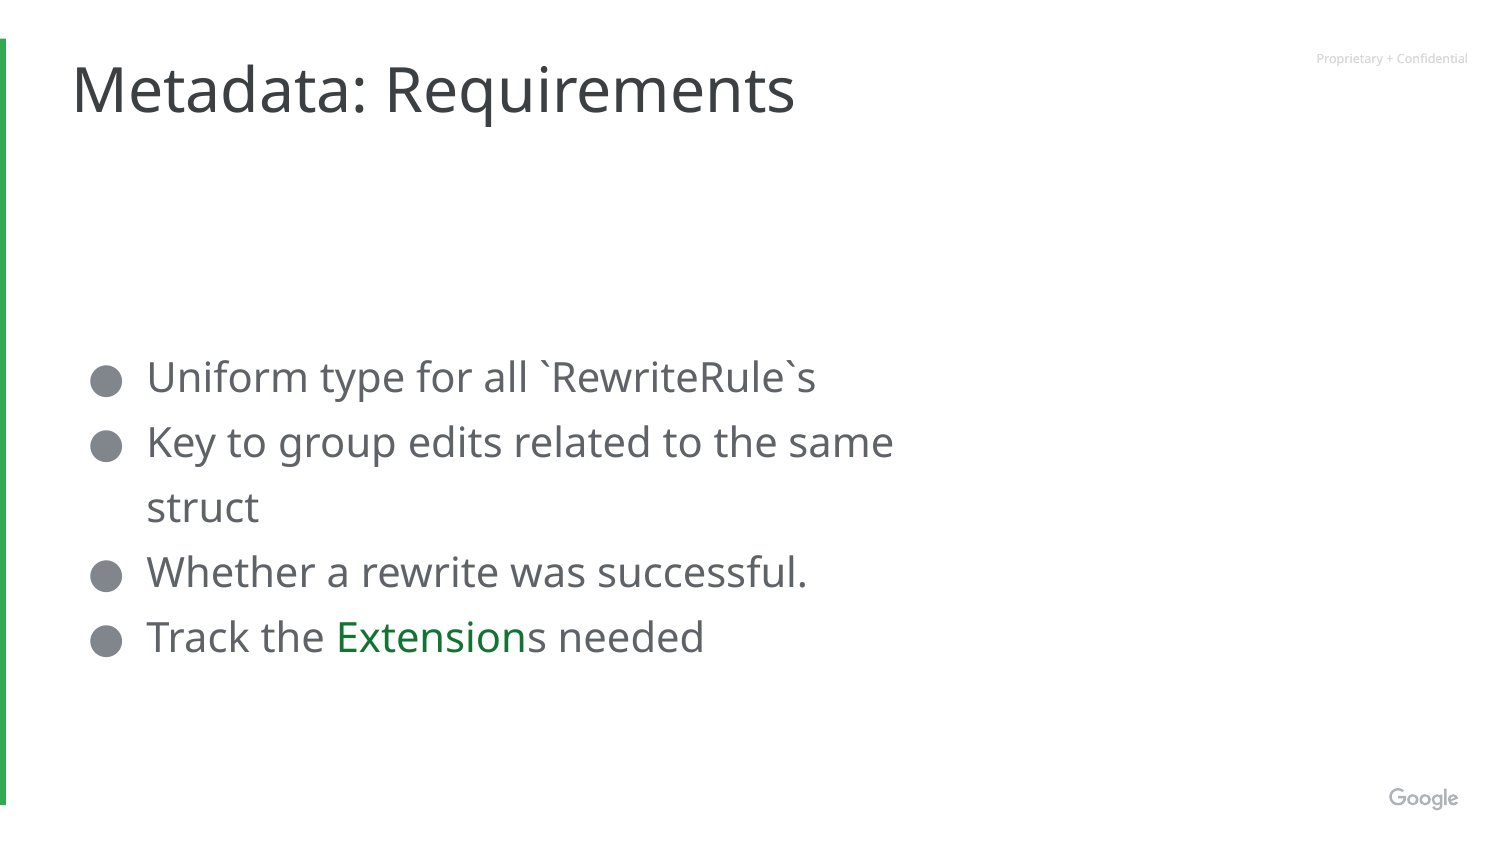

Metadata: Requirements
# Uniform type for all `RewriteRule`s
Key to group edits related to the same struct
Whether a rewrite was successful.
Track the Extensions needed